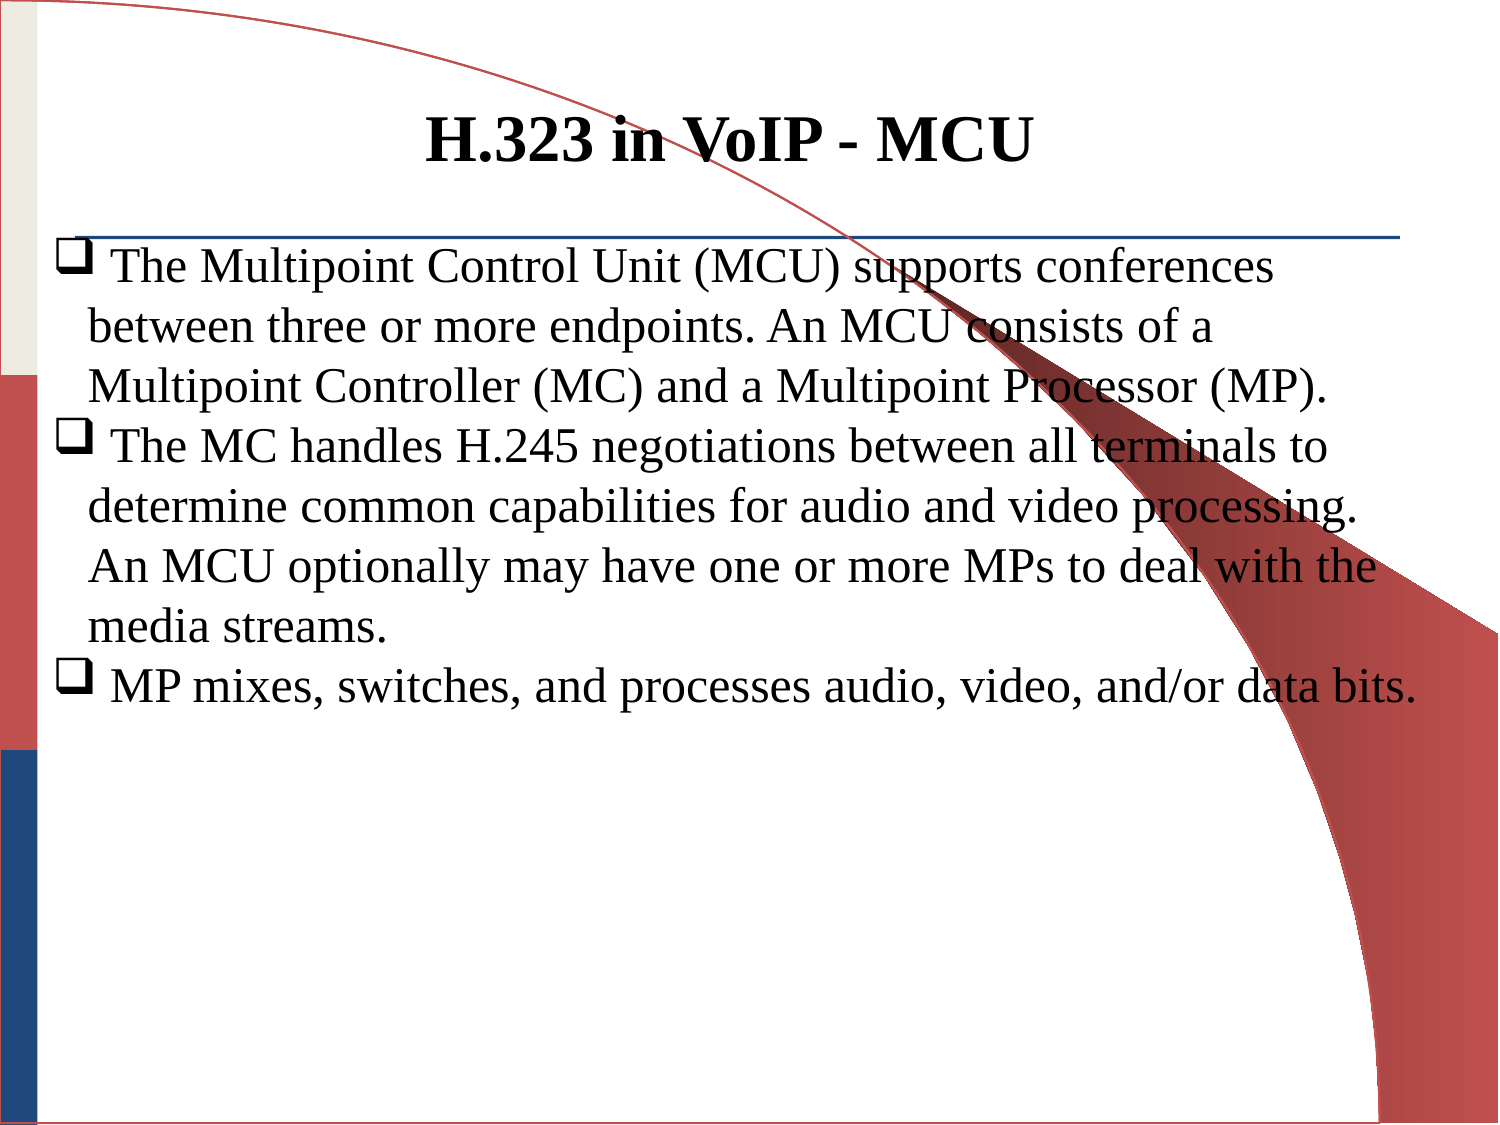

H.323 in VoIP - MCU
 The Multipoint Control Unit (MCU) supports conferences between three or more endpoints. An MCU consists of a Multipoint Controller (MC) and a Multipoint Processor (MP).
 The MC handles H.245 negotiations between all terminals to determine common capabilities for audio and video processing. An MCU optionally may have one or more MPs to deal with the media streams.
 MP mixes, switches, and processes audio, video, and/or data bits.